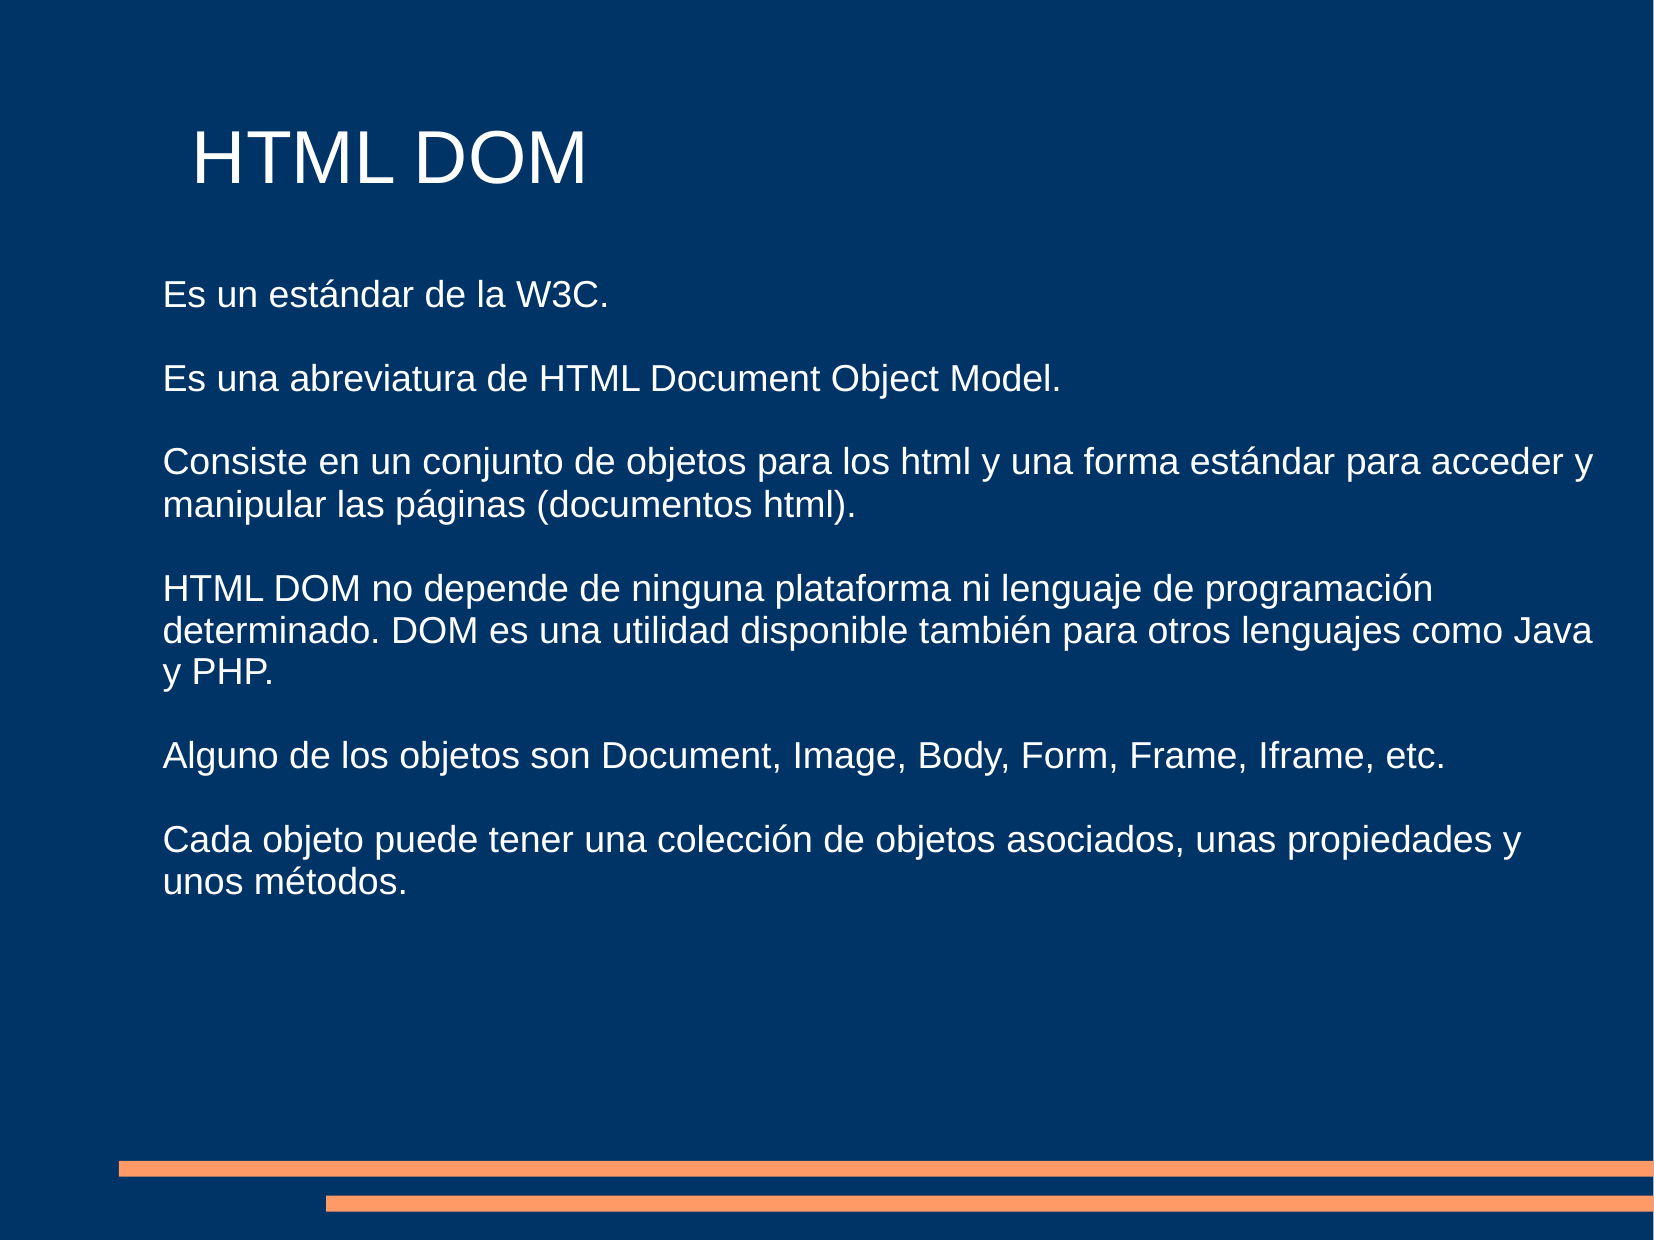

HTML DOM
Es un estándar de la W3C.
Es una abreviatura de HTML Document Object Model.
Consiste en un conjunto de objetos para los html y una forma estándar para acceder y manipular las páginas (documentos html).
HTML DOM no depende de ninguna plataforma ni lenguaje de programación determinado. DOM es una utilidad disponible también para otros lenguajes como Java y PHP.
Alguno de los objetos son Document, Image, Body, Form, Frame, Iframe, etc.
Cada objeto puede tener una colección de objetos asociados, unas propiedades y unos métodos.